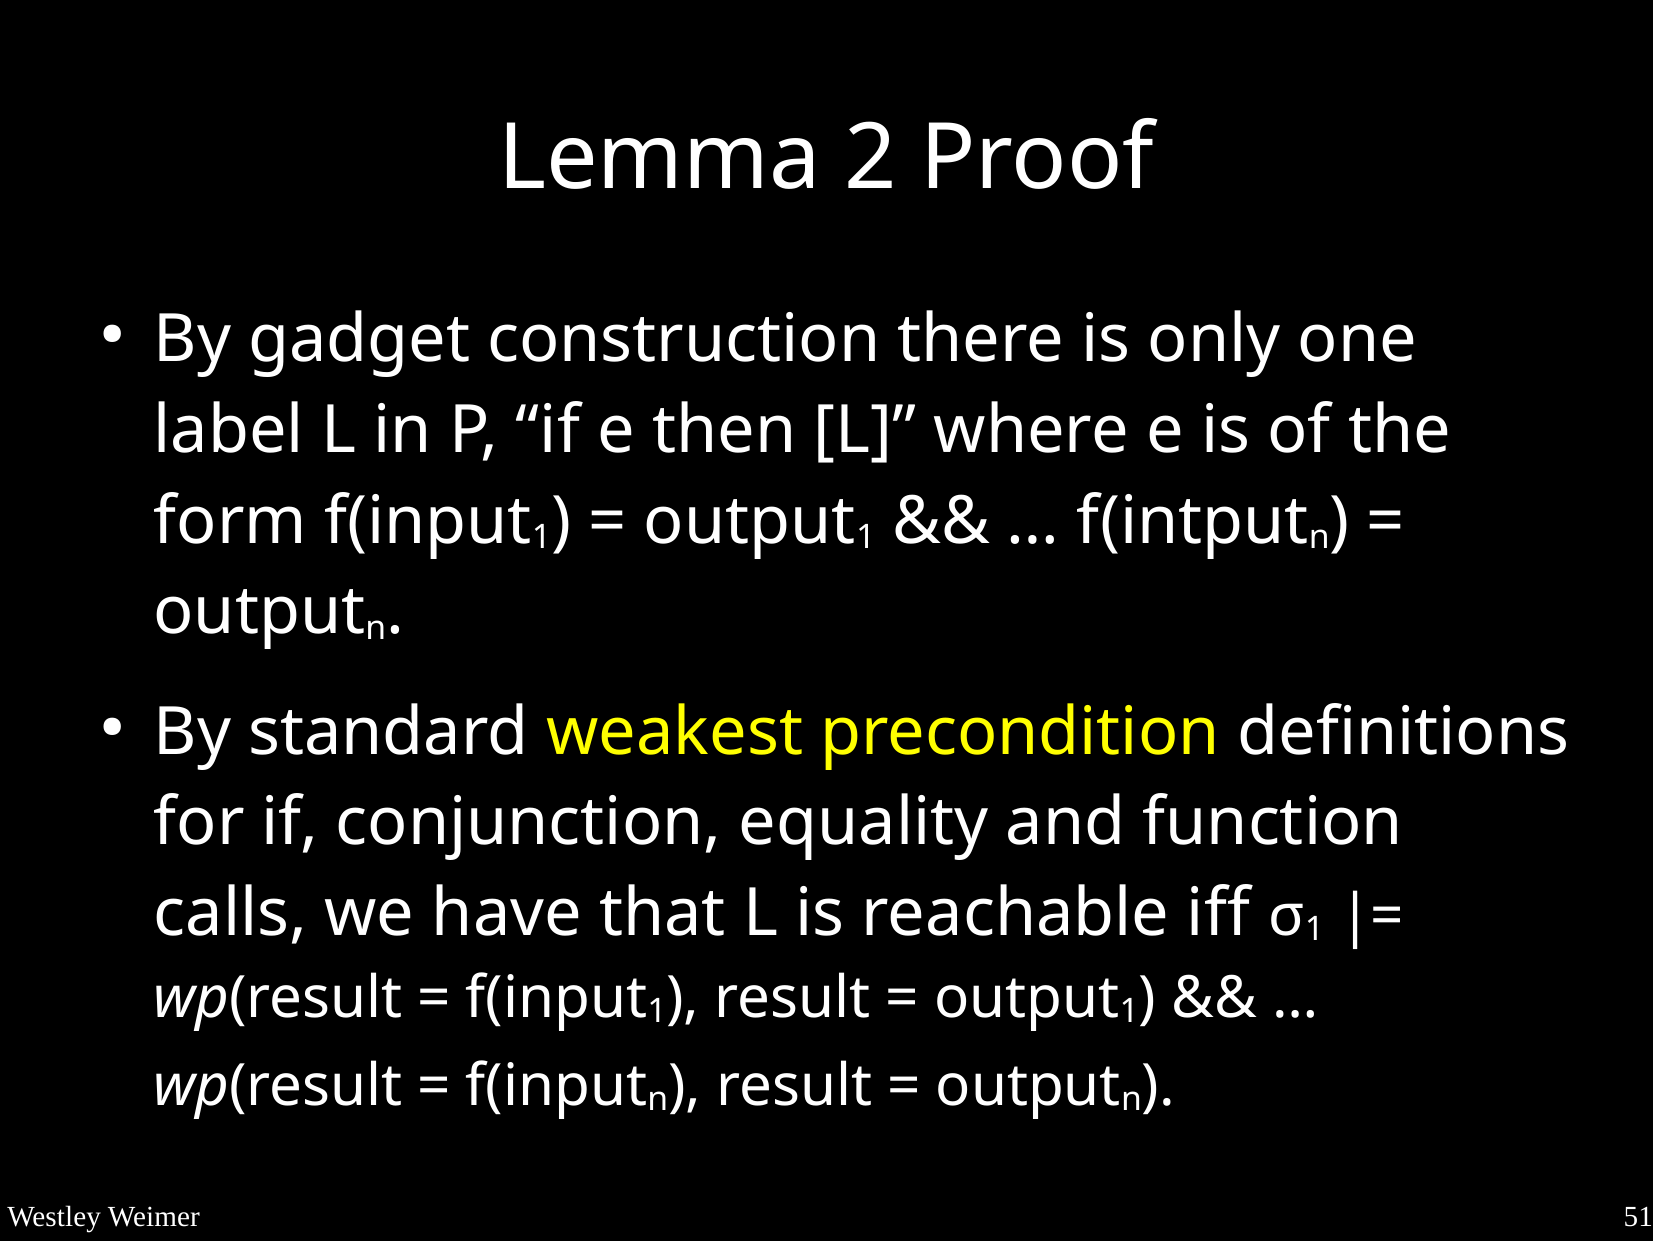

# Lemma 2 Proof
By gadget construction there is only one label L in P, “if e then [L]” where e is of the form f(input1) = output1 && … f(intputn) = outputn.
By standard weakest precondition definitions for if, conjunction, equality and function calls, we have that L is reachable iff σ1 |= wp(result = f(input1), result = output1) && … wp(result = f(inputn), result = outputn).
51